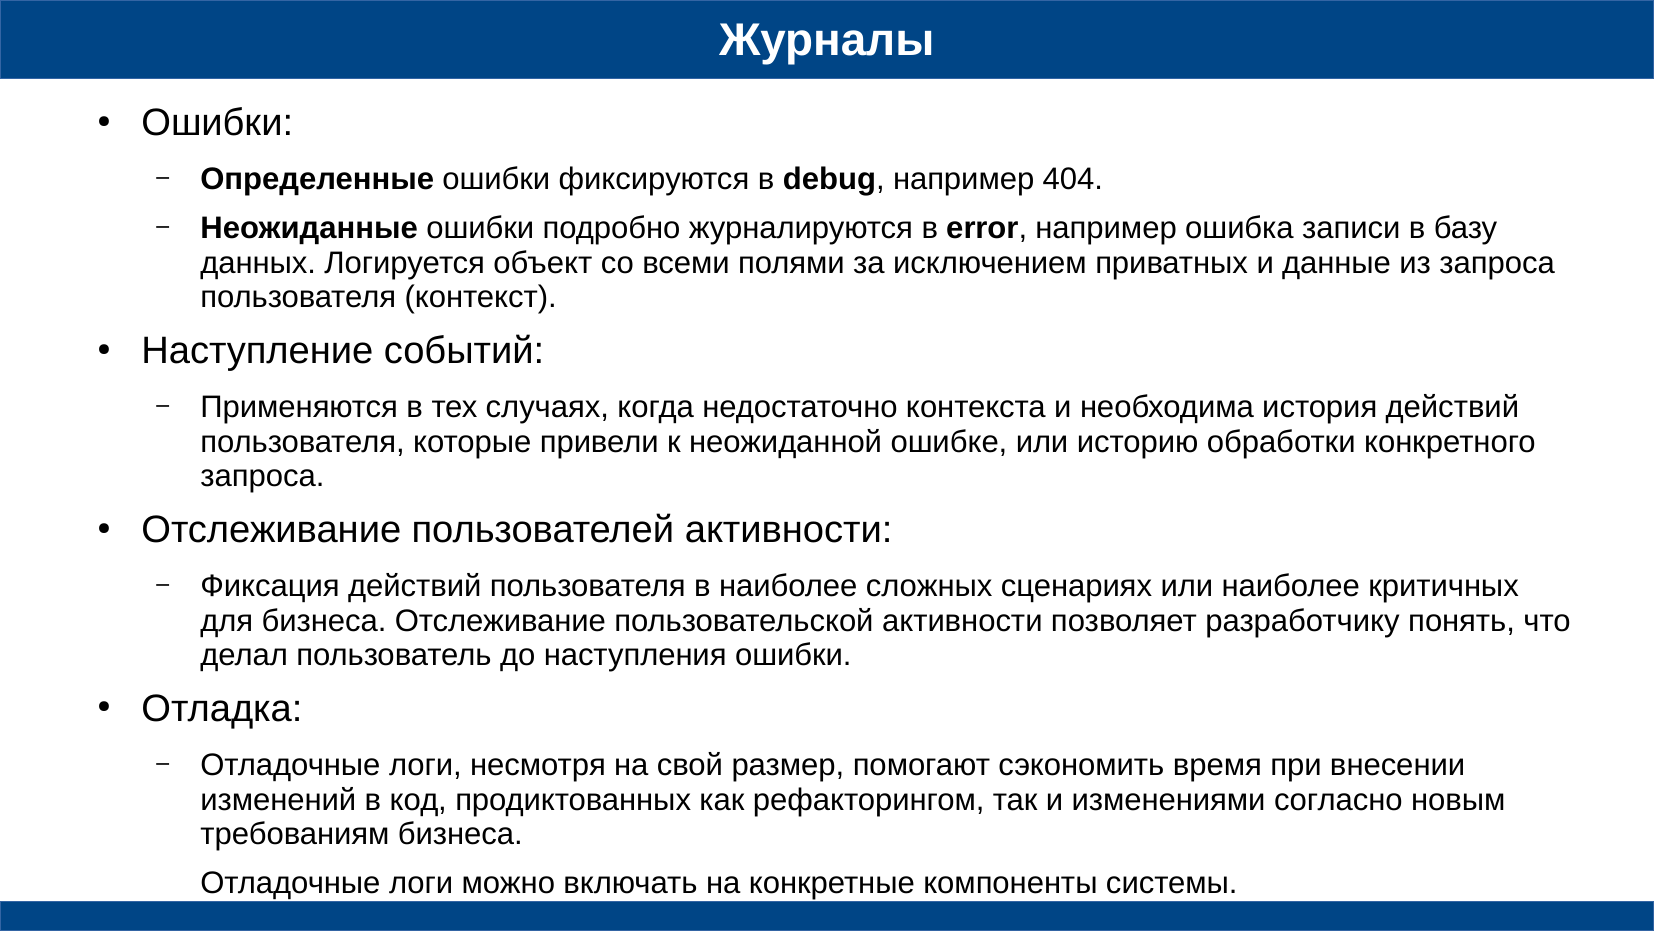

# Журналы
Ошибки:
Определенные ошибки фиксируются в debug, например 404.
Неожиданные ошибки подробно журналируются в error, например ошибка записи в базу данных. Логируется объект со всеми полями за исключением приватных и данные из запроса пользователя (контекст).
Наступление событий:
Применяются в тех случаях, когда недостаточно контекста и необходима история действий пользователя, которые привели к неожиданной ошибке, или историю обработки конкретного запроса.
Отслеживание пользователей активности:
Фиксация действий пользователя в наиболее сложных сценариях или наиболее критичных для бизнеса. Отслеживание пользовательской активности позволяет разработчику понять, что делал пользователь до наступления ошибки.
Отладка:
Отладочные логи, несмотря на свой размер, помогают сэкономить время при внесении изменений в код, продиктованных как рефакторингом, так и изменениями согласно новым требованиям бизнеса.
Отладочные логи можно включать на конкретные компоненты системы.